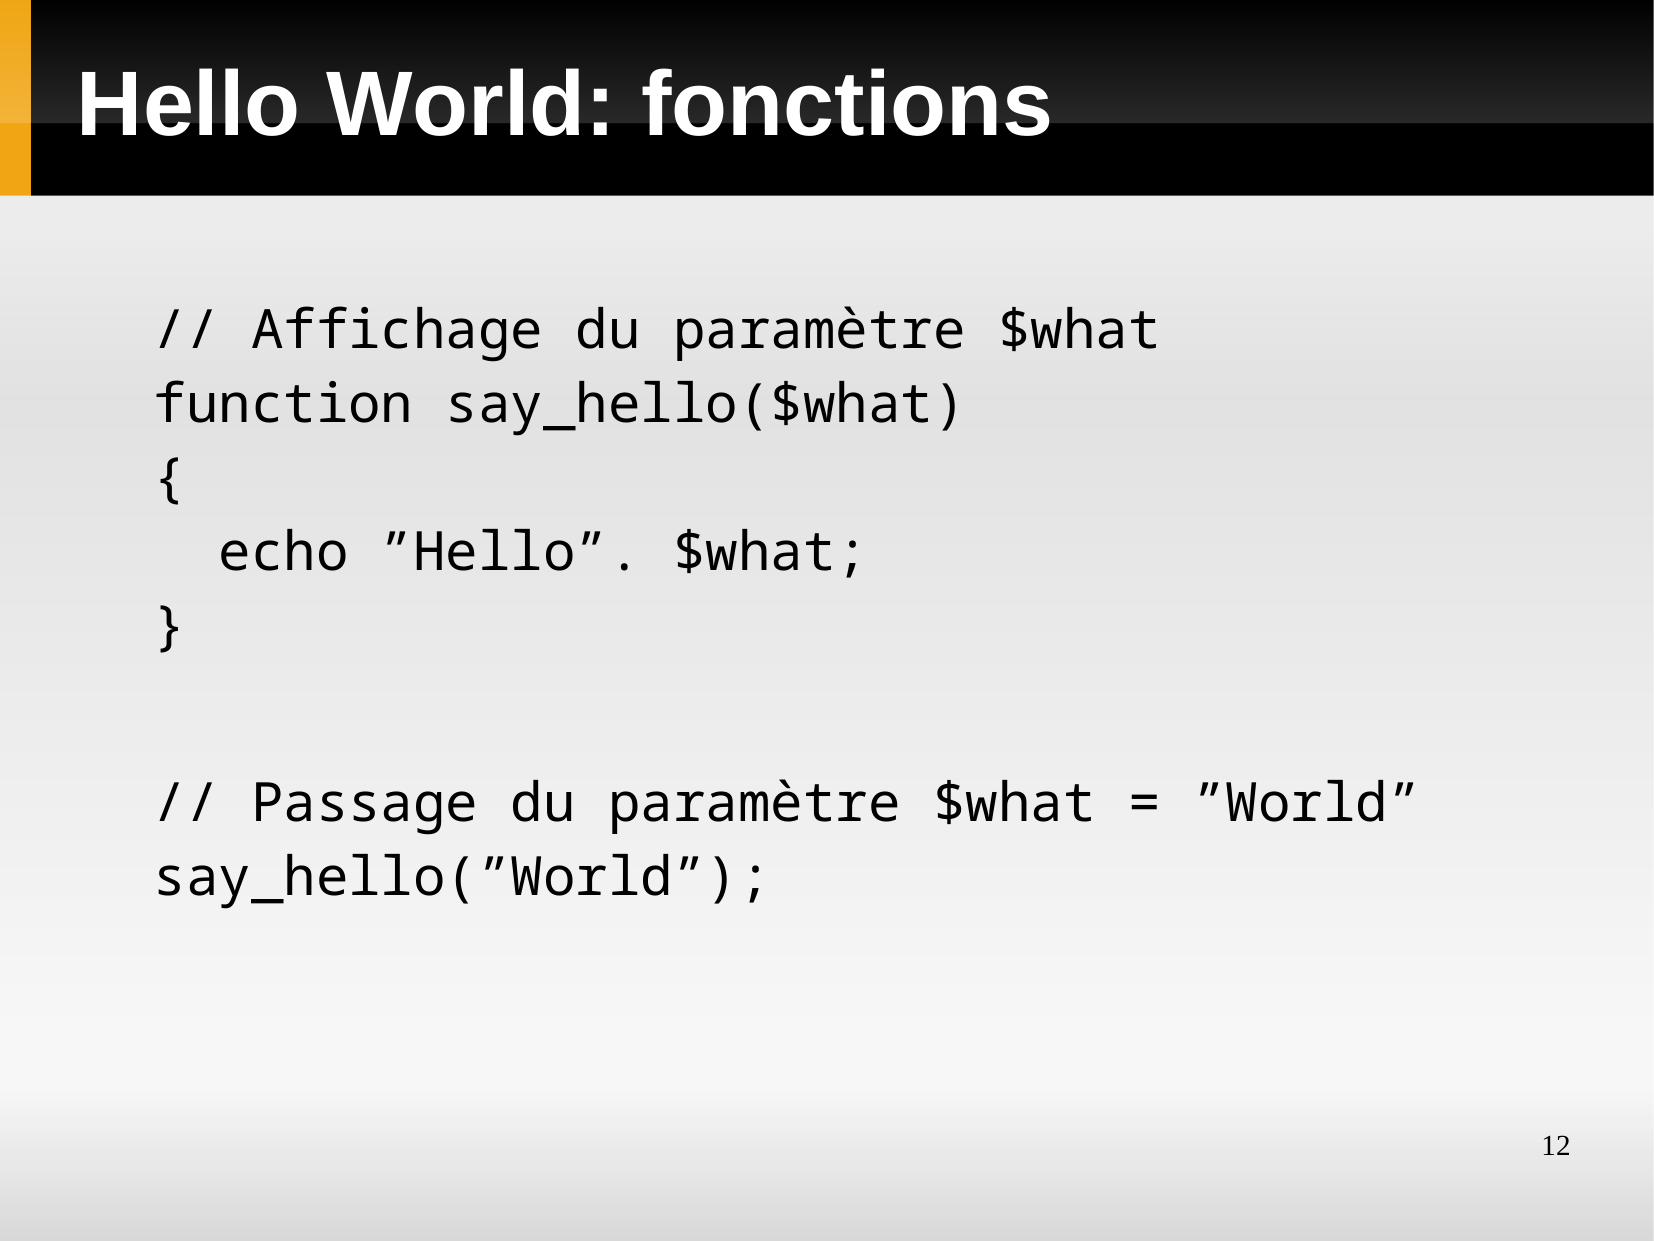

# Hello World: fonctions
// Affichage du paramètre $what
function say_hello($what)
{
 echo ”Hello”. $what;
}
// Passage du paramètre $what = ”World”
say_hello(”World”);
12